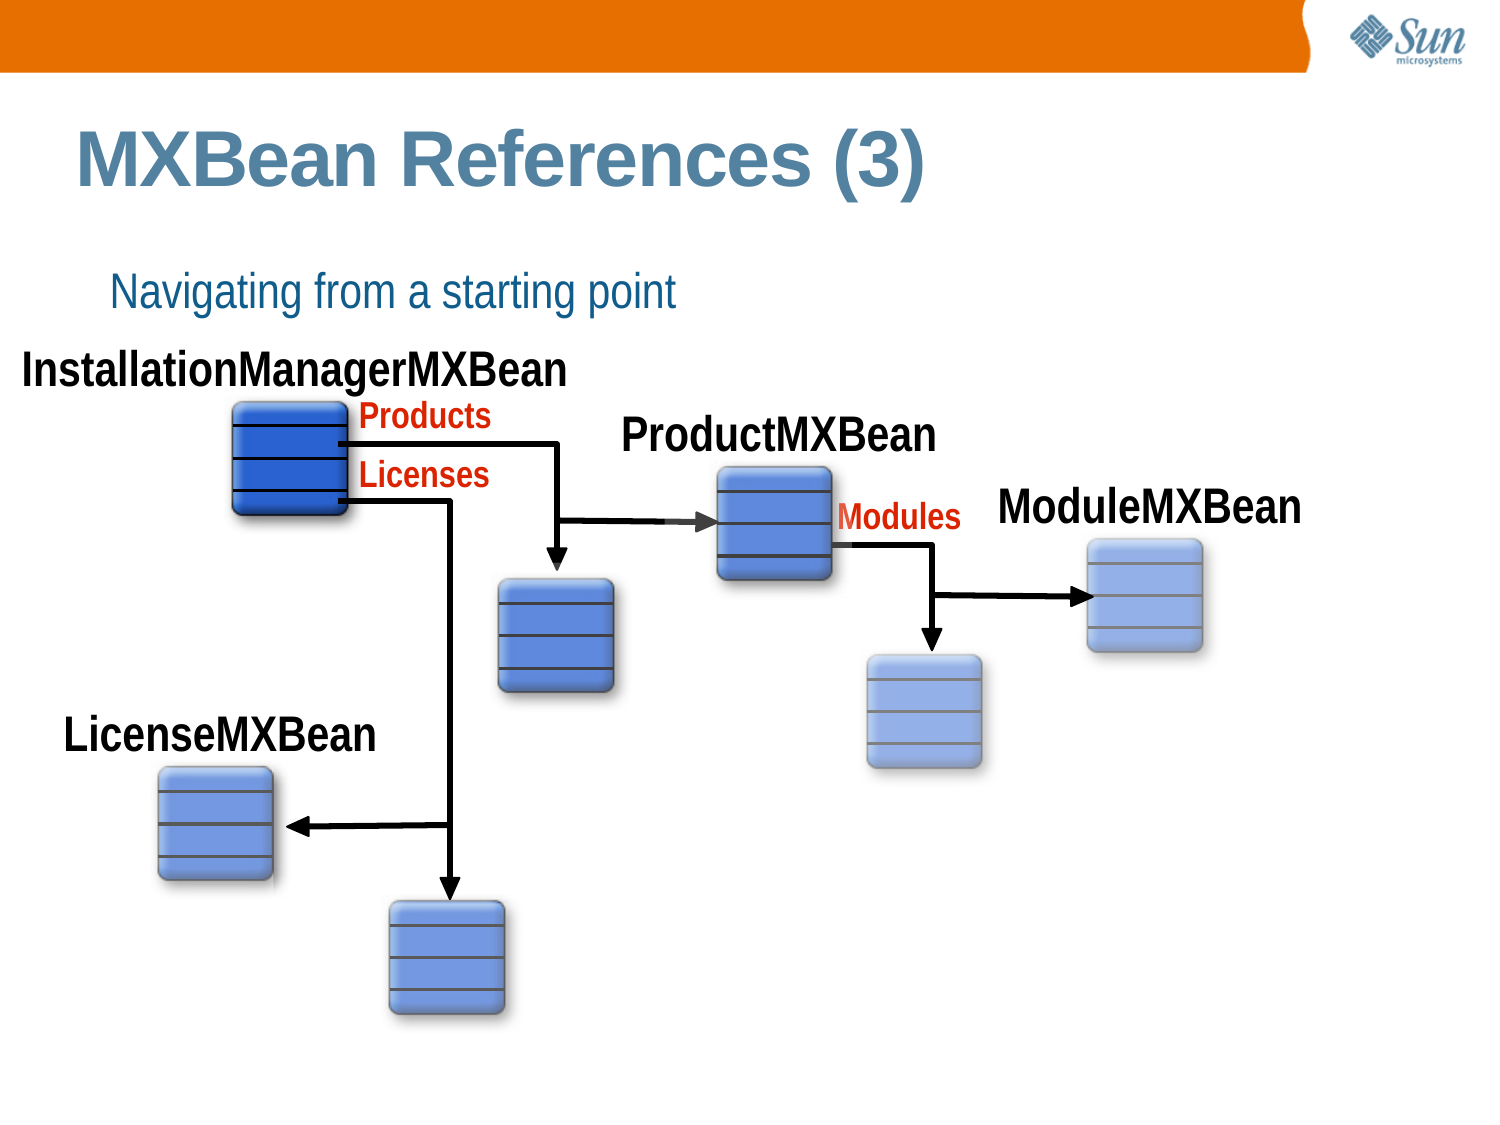

# MXBean References (3)
Navigating from a starting point
InstallationManagerMXBean
Products
Licenses
ProductMXBean
Modules
ModuleMXBean
LicenseMXBean